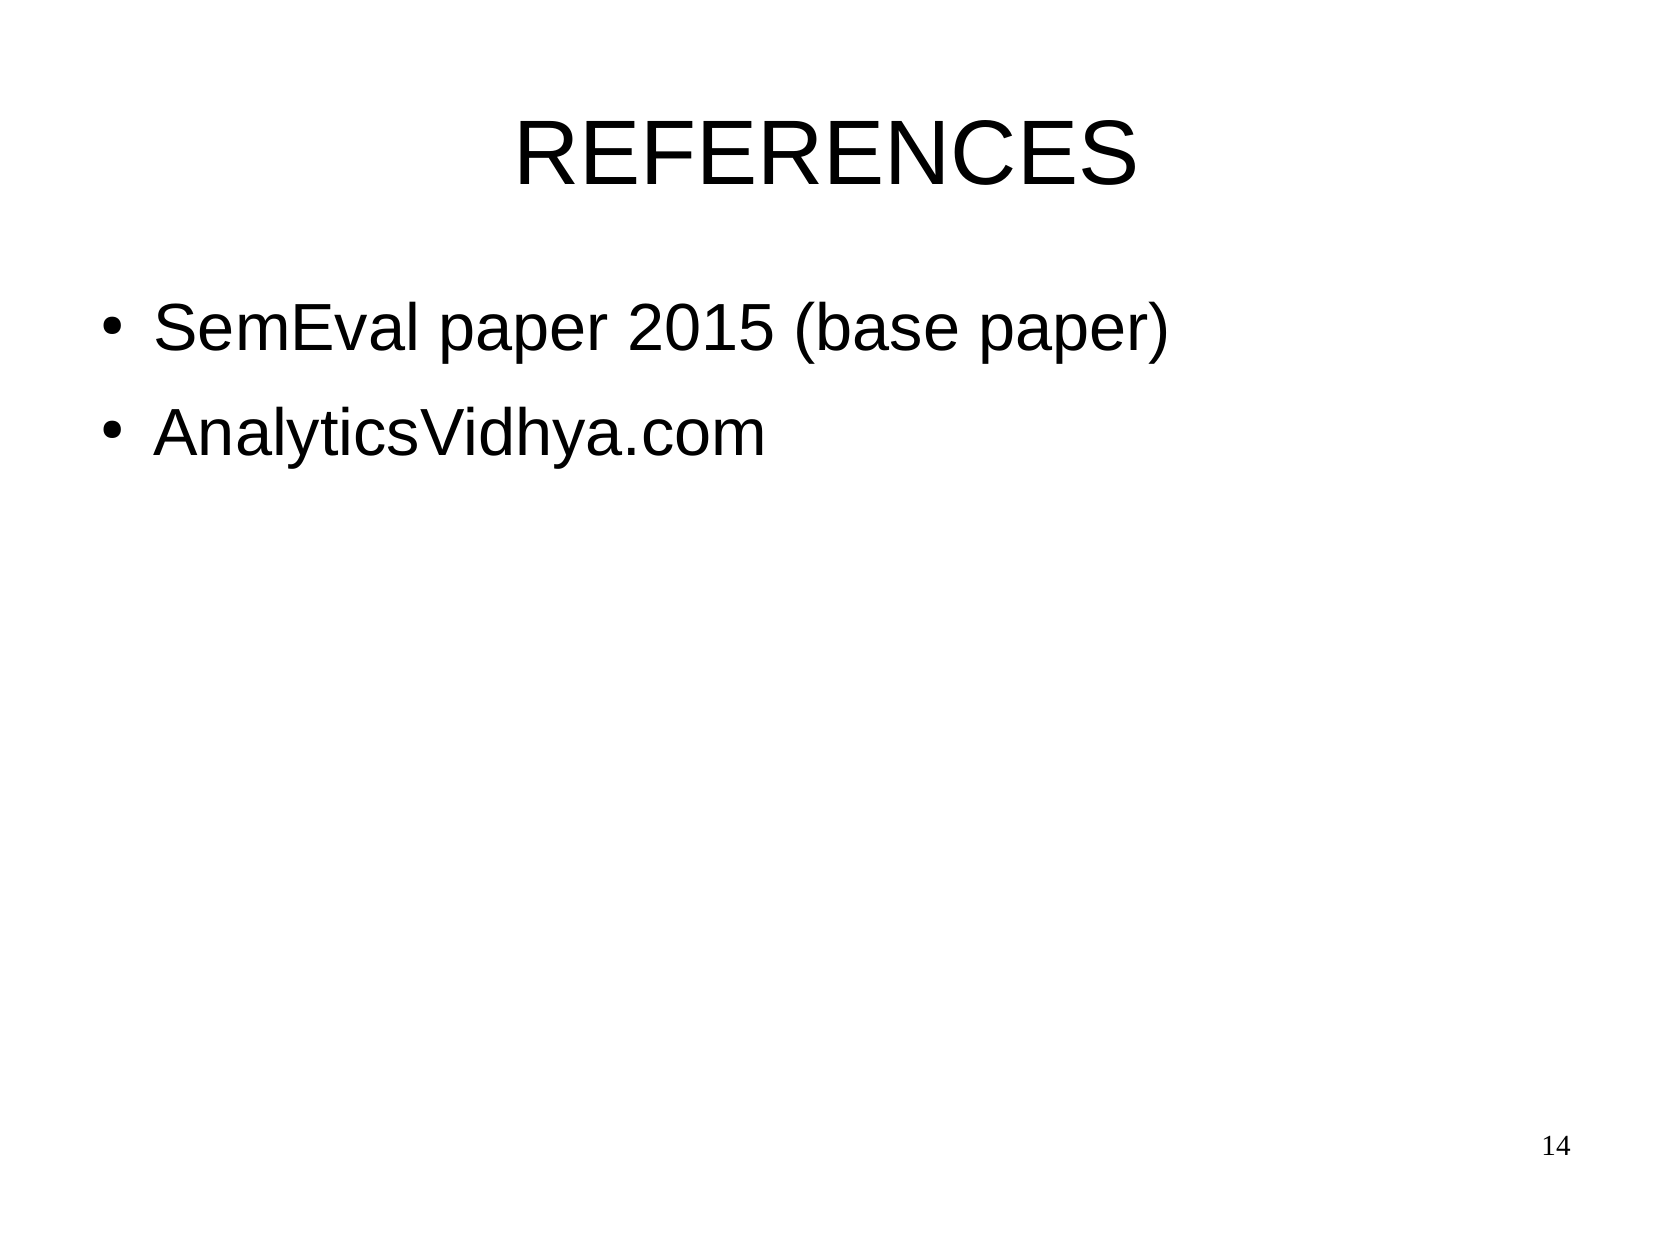

# REFERENCES
SemEval paper 2015 (base paper)
AnalyticsVidhya.com
14